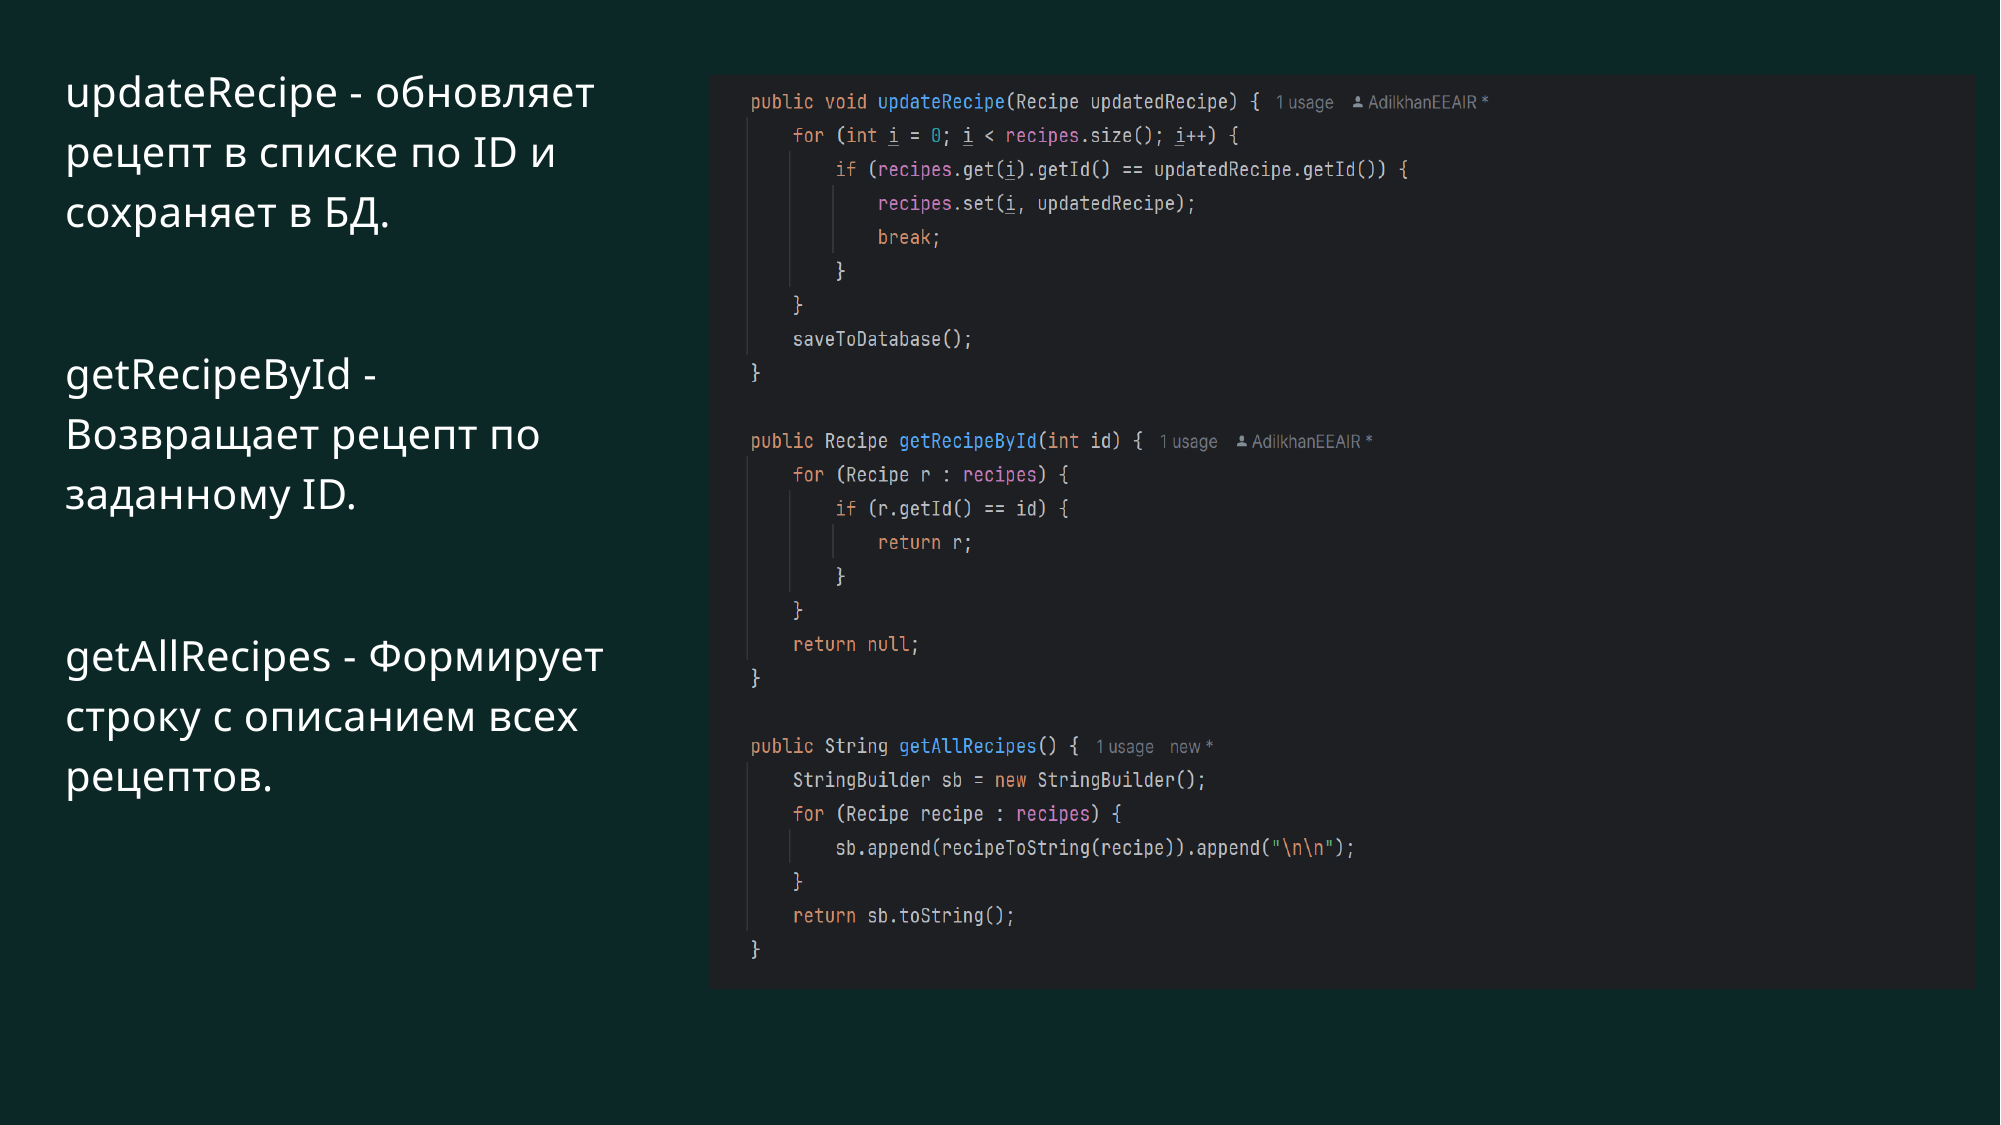

# updateRecipe - обновляет рецепт в списке по ID и сохраняет в БД.
getRecipeById - Возвращает рецепт по заданному ID.
getAllRecipes - Формирует строку с описанием всех рецептов.